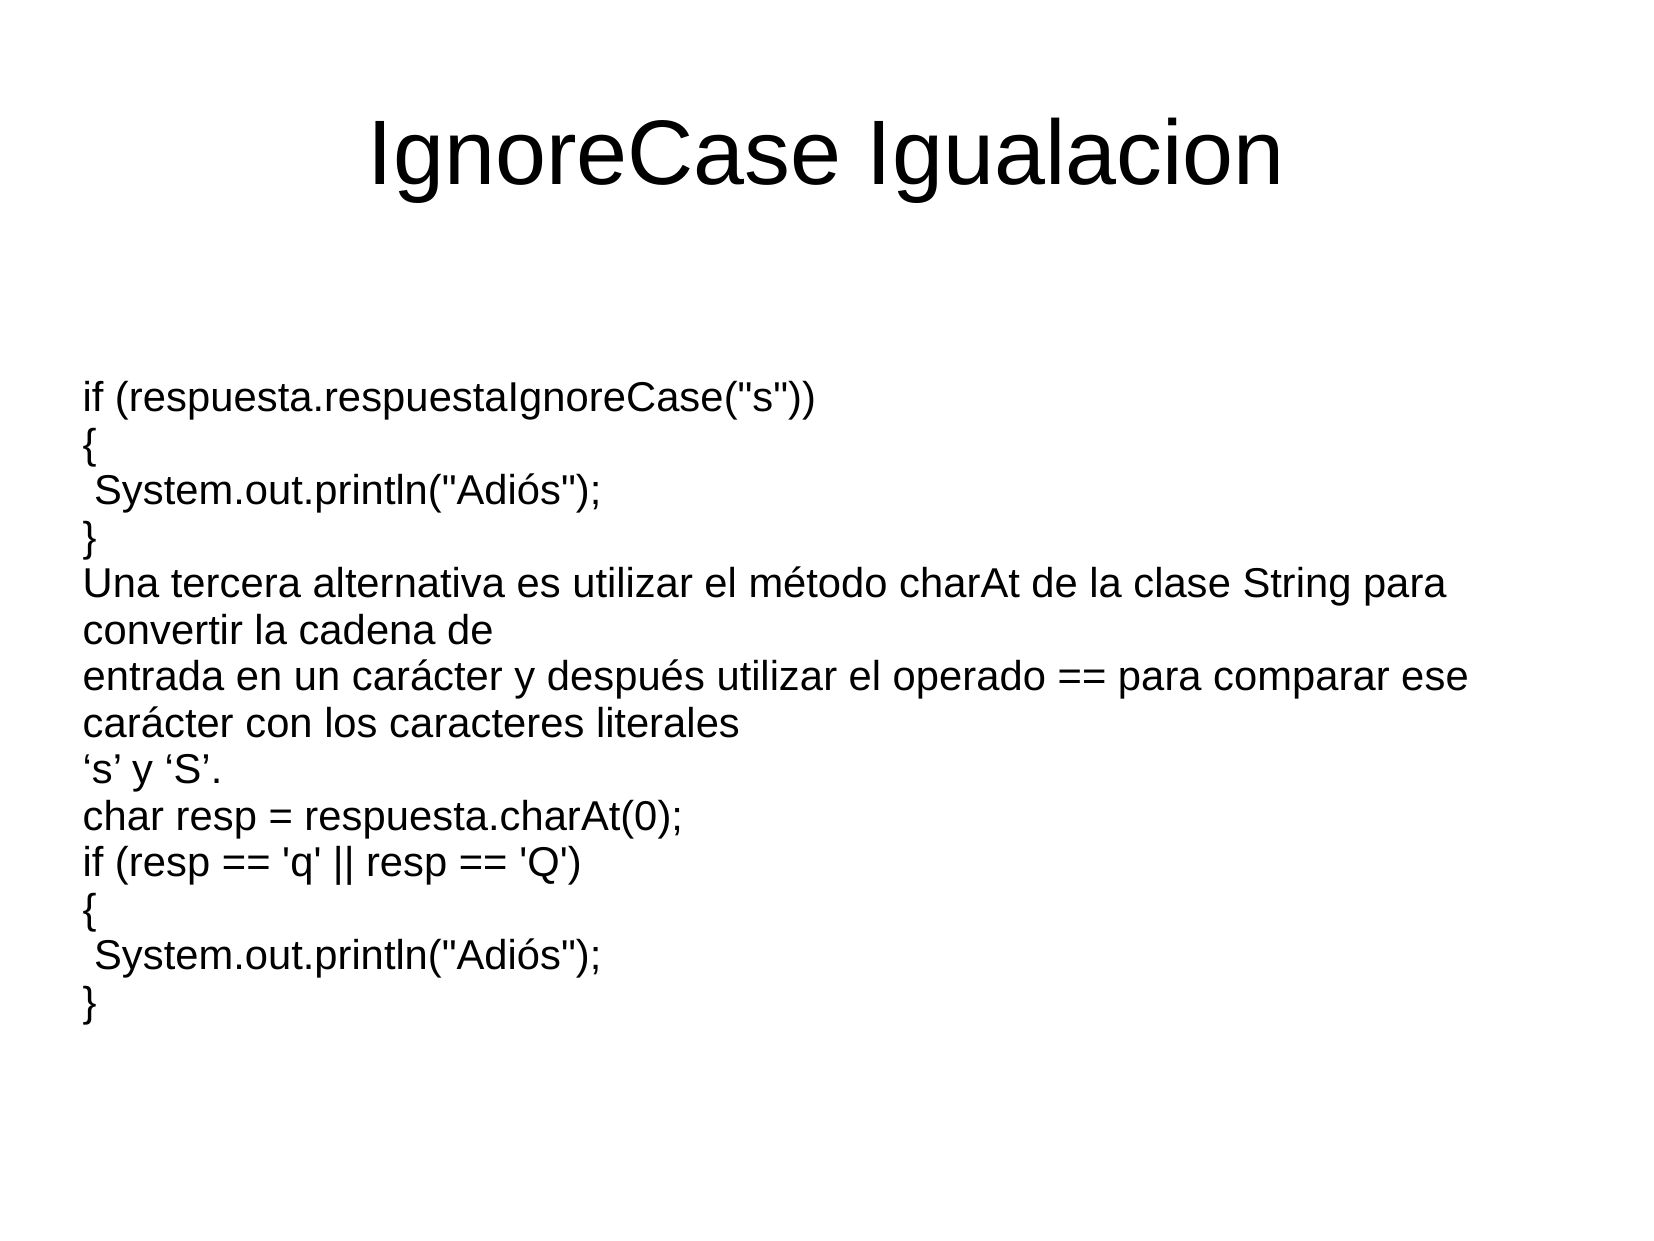

# IgnoreCase Igualacion
if (respuesta.respuestaIgnoreCase("s"))
{
 System.out.println("Adiós");
}
Una tercera alternativa es utilizar el método charAt de la clase String para convertir la cadena de
entrada en un carácter y después utilizar el operado == para comparar ese carácter con los caracteres literales
‘s’ y ‘S’.
char resp = respuesta.charAt(0);
if (resp == 'q' || resp == 'Q')
{
 System.out.println("Adiós");
}